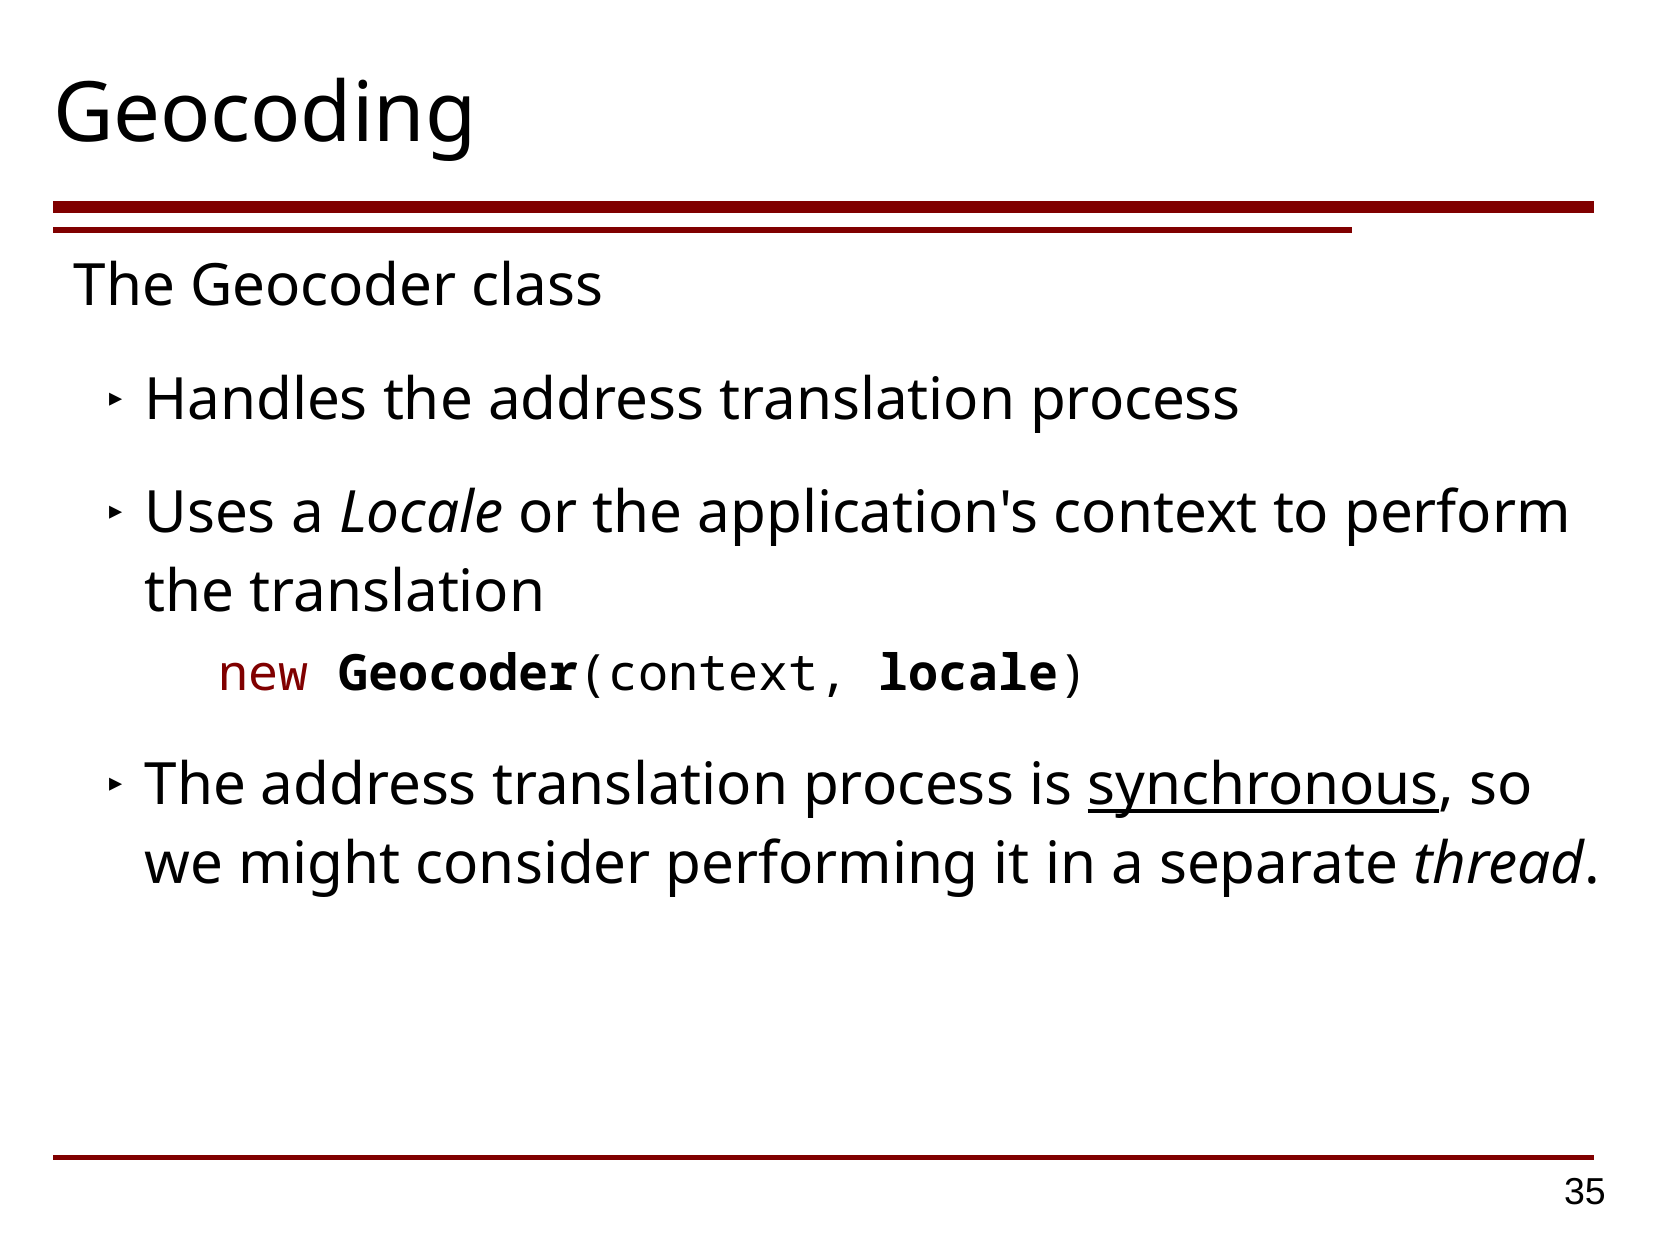

# Geocoding
The Geocoder class
Handles the address translation process
Uses a Locale or the application's context to perform the translation
	new Geocoder(context, locale)
The address translation process is synchronous, so we might consider performing it in a separate thread.